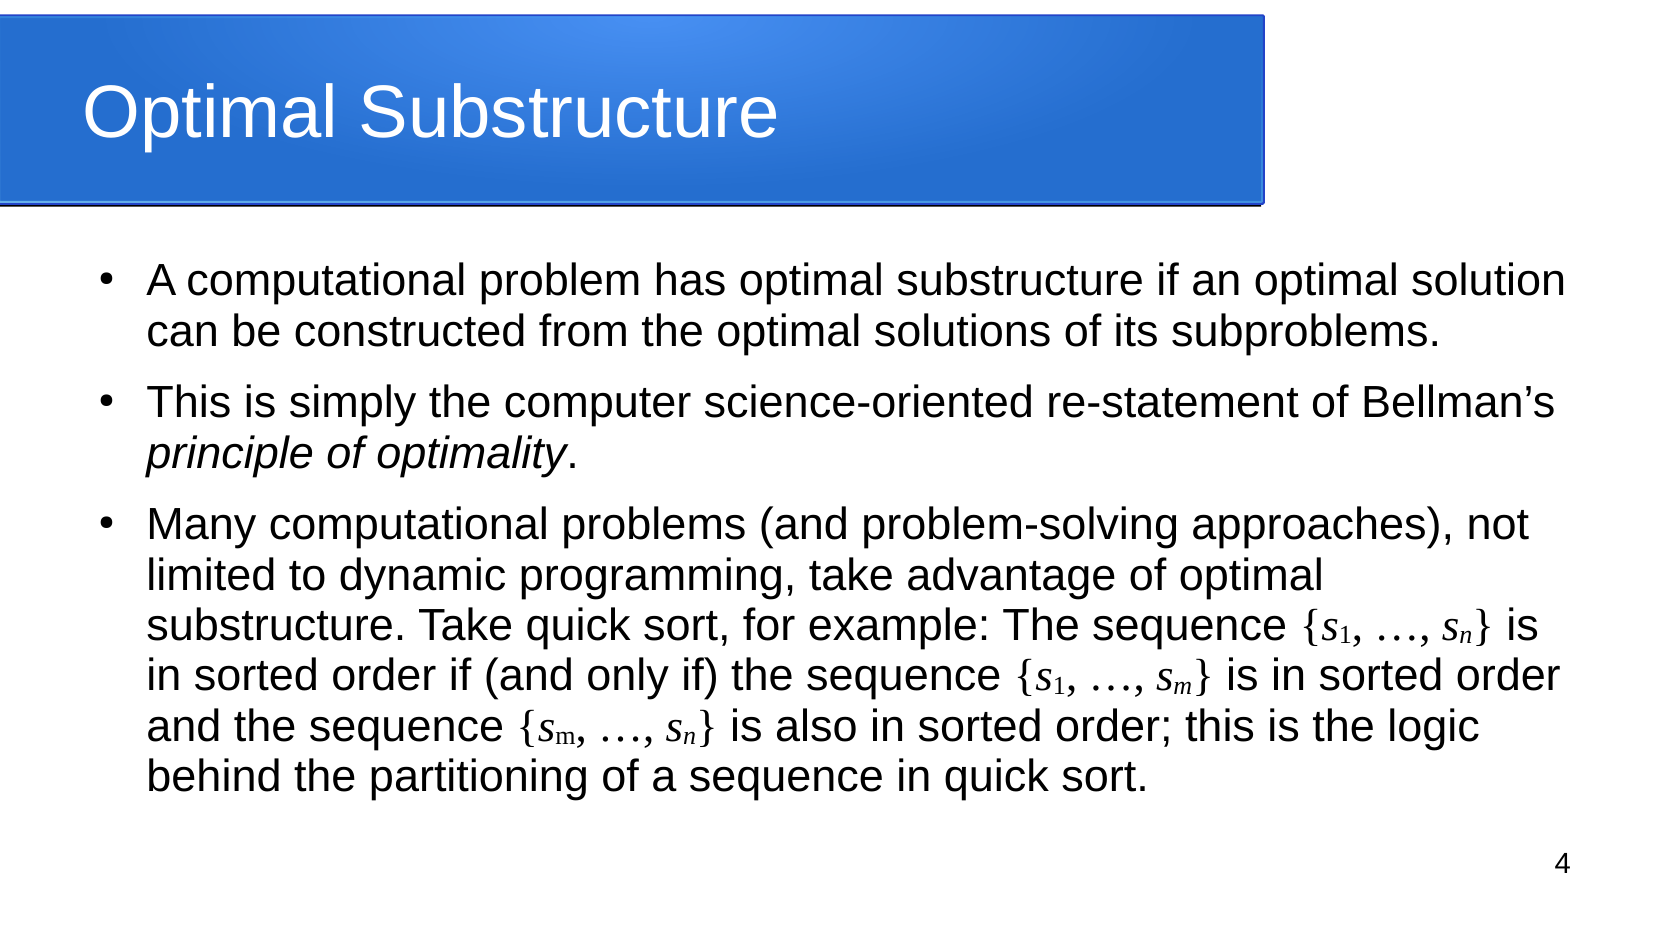

# Optimal Substructure
A computational problem has optimal substructure if an optimal solution can be constructed from the optimal solutions of its subproblems.
This is simply the computer science-oriented re-statement of Bellman’s principle of optimality.
Many computational problems (and problem-solving approaches), not limited to dynamic programming, take advantage of optimal substructure. Take quick sort, for example: The sequence {s1, …, sn} is in sorted order if (and only if) the sequence {s1, …, sm} is in sorted order and the sequence {sm, …, sn} is also in sorted order; this is the logic behind the partitioning of a sequence in quick sort.
4